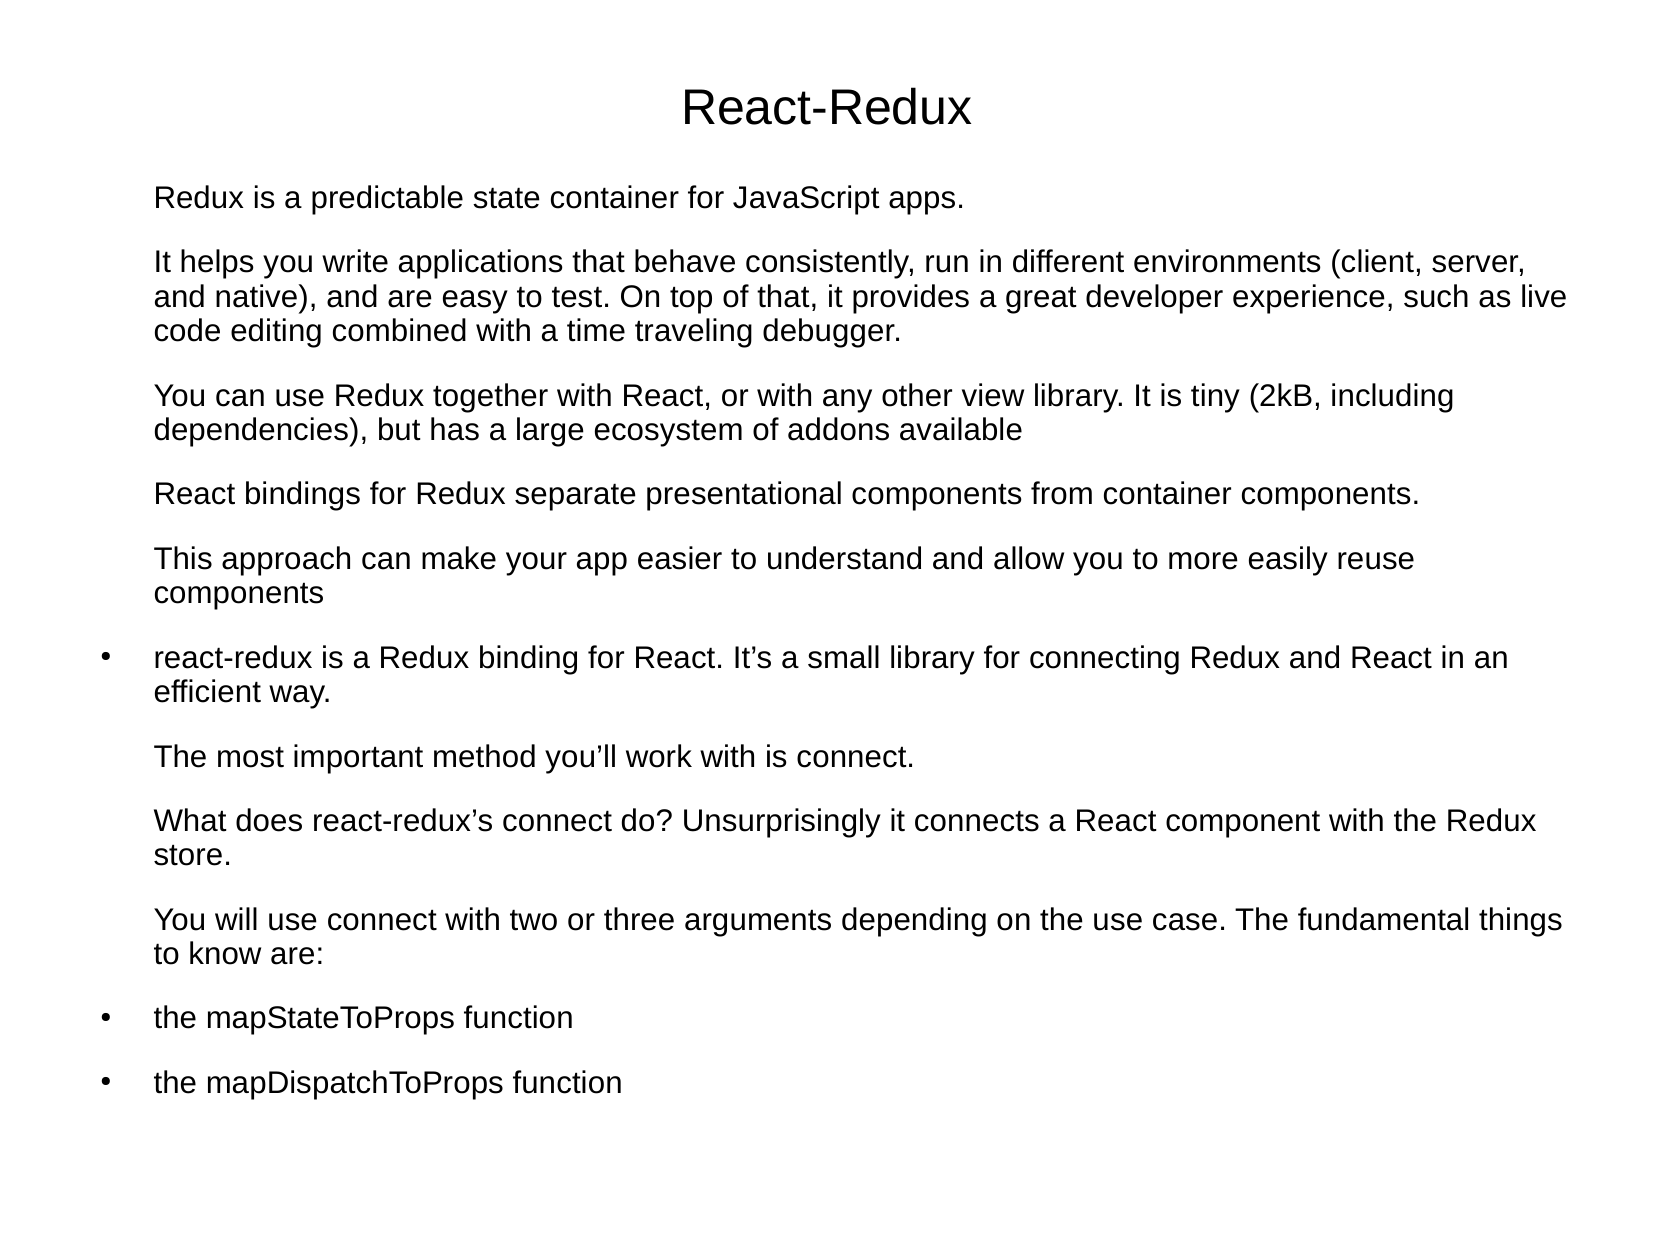

# React-Redux
Redux is a predictable state container for JavaScript apps.
It helps you write applications that behave consistently, run in different environments (client, server, and native), and are easy to test. On top of that, it provides a great developer experience, such as live code editing combined with a time traveling debugger.
You can use Redux together with React, or with any other view library. It is tiny (2kB, including dependencies), but has a large ecosystem of addons available
React bindings for Redux separate presentational components from container components.
This approach can make your app easier to understand and allow you to more easily reuse components
react-redux is a Redux binding for React. It’s a small library for connecting Redux and React in an efficient way.
The most important method you’ll work with is connect.
What does react-redux’s connect do? Unsurprisingly it connects a React component with the Redux store.
You will use connect with two or three arguments depending on the use case. The fundamental things to know are:
the mapStateToProps function
the mapDispatchToProps function